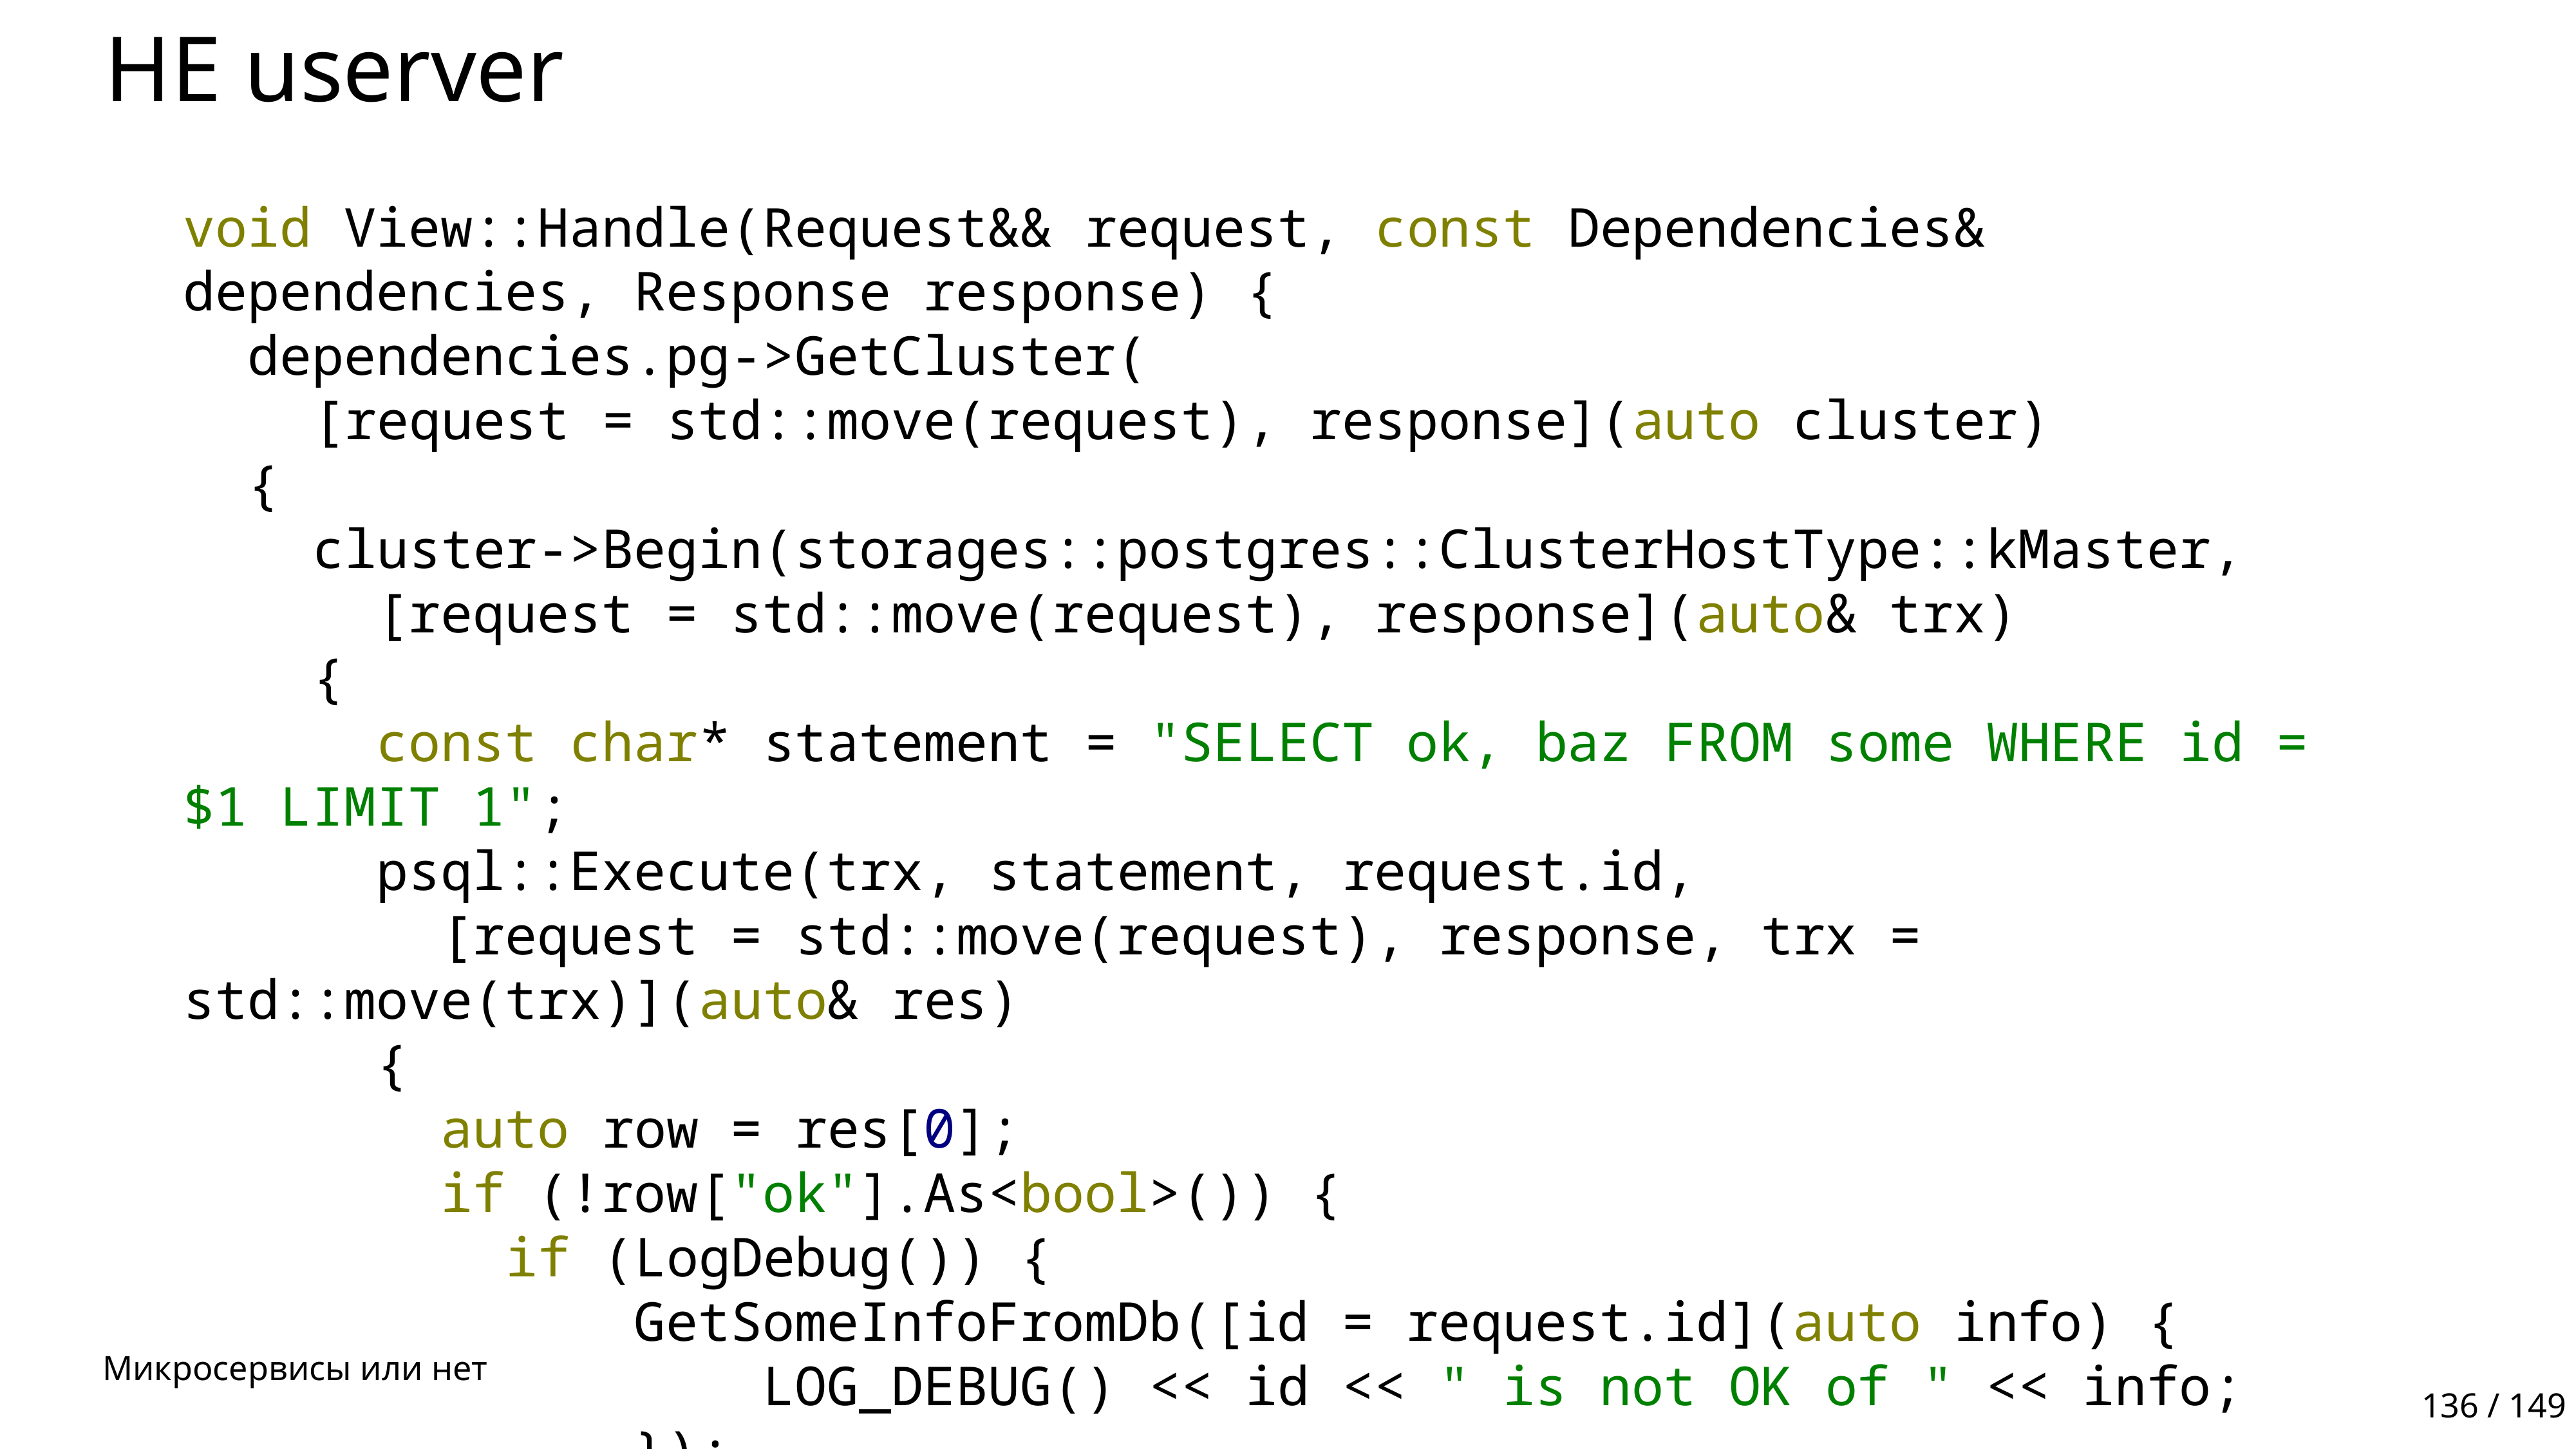

НЕ userver
void View::Handle(Request&& request, const Dependencies& dependencies, Response response) {
 dependencies.pg->GetCluster(
 [request = std::move(request), response](auto cluster)
 {
 cluster->Begin(storages::postgres::ClusterHostType::kMaster,
 [request = std::move(request), response](auto& trx)
 {
 const char* statement = "SELECT ok, baz FROM some WHERE id = $1 LIMIT 1";
 psql::Execute(trx, statement, request.id,
 [request = std::move(request), response, trx = std::move(trx)](auto& res)
 {
 auto row = res[0];
 if (!row["ok"].As<bool>()) {
 if (LogDebug()) {
 GetSomeInfoFromDb([id = request.id](auto info) {
 LOG_DEBUG() << id << " is not OK of " << info;
 });
# Микросервисы или нет